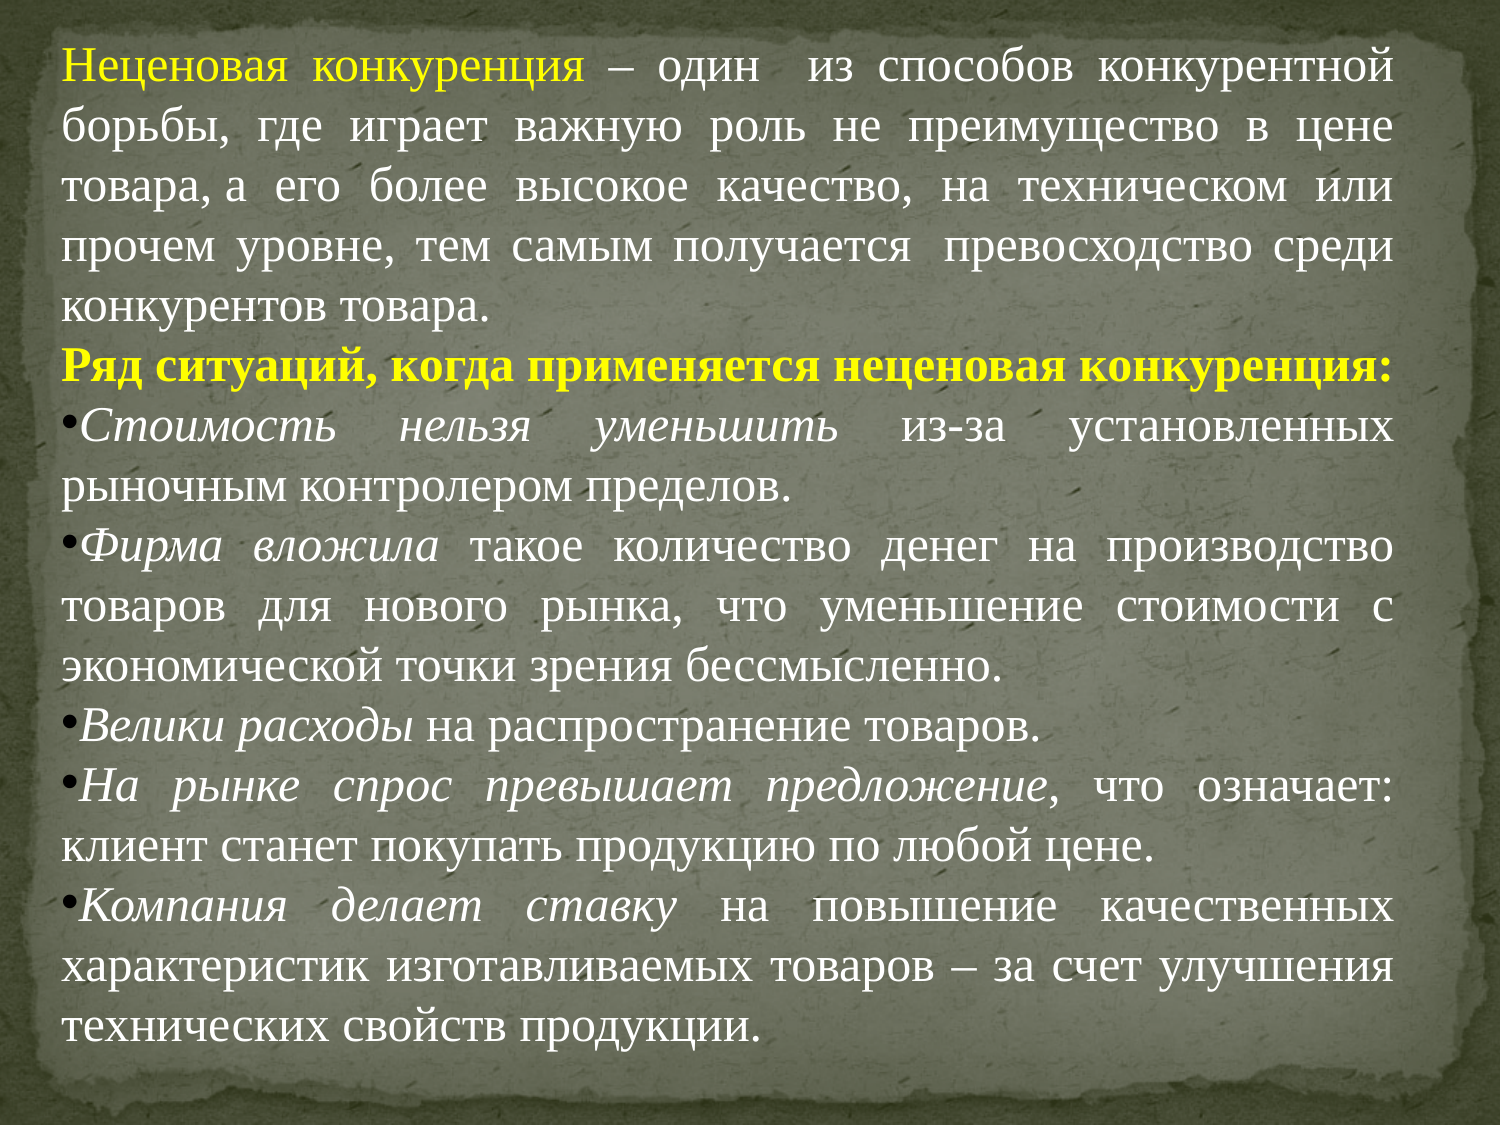

Неценовая конкуренция – один из способов конкурентной борьбы, где играет важную роль не преимущество в цене товара, а его более высокое качество, на техническом или прочем уровне, тем самым получается  превосходство среди конкурентов товара.
Ряд ситуаций, когда применяется неценовая конкуренция:
Стоимость нельзя уменьшить из-за установленных рыночным контролером пределов.
Фирма вложила такое количество денег на производство товаров для нового рынка, что уменьшение стоимости с экономической точки зрения бессмысленно.
Велики расходы на распространение товаров.
На рынке спрос превышает предложение, что означает: клиент станет покупать продукцию по любой цене.
Компания делает ставку на повышение качественных характеристик изготавливаемых товаров – за счет улучшения технических свойств продукции.